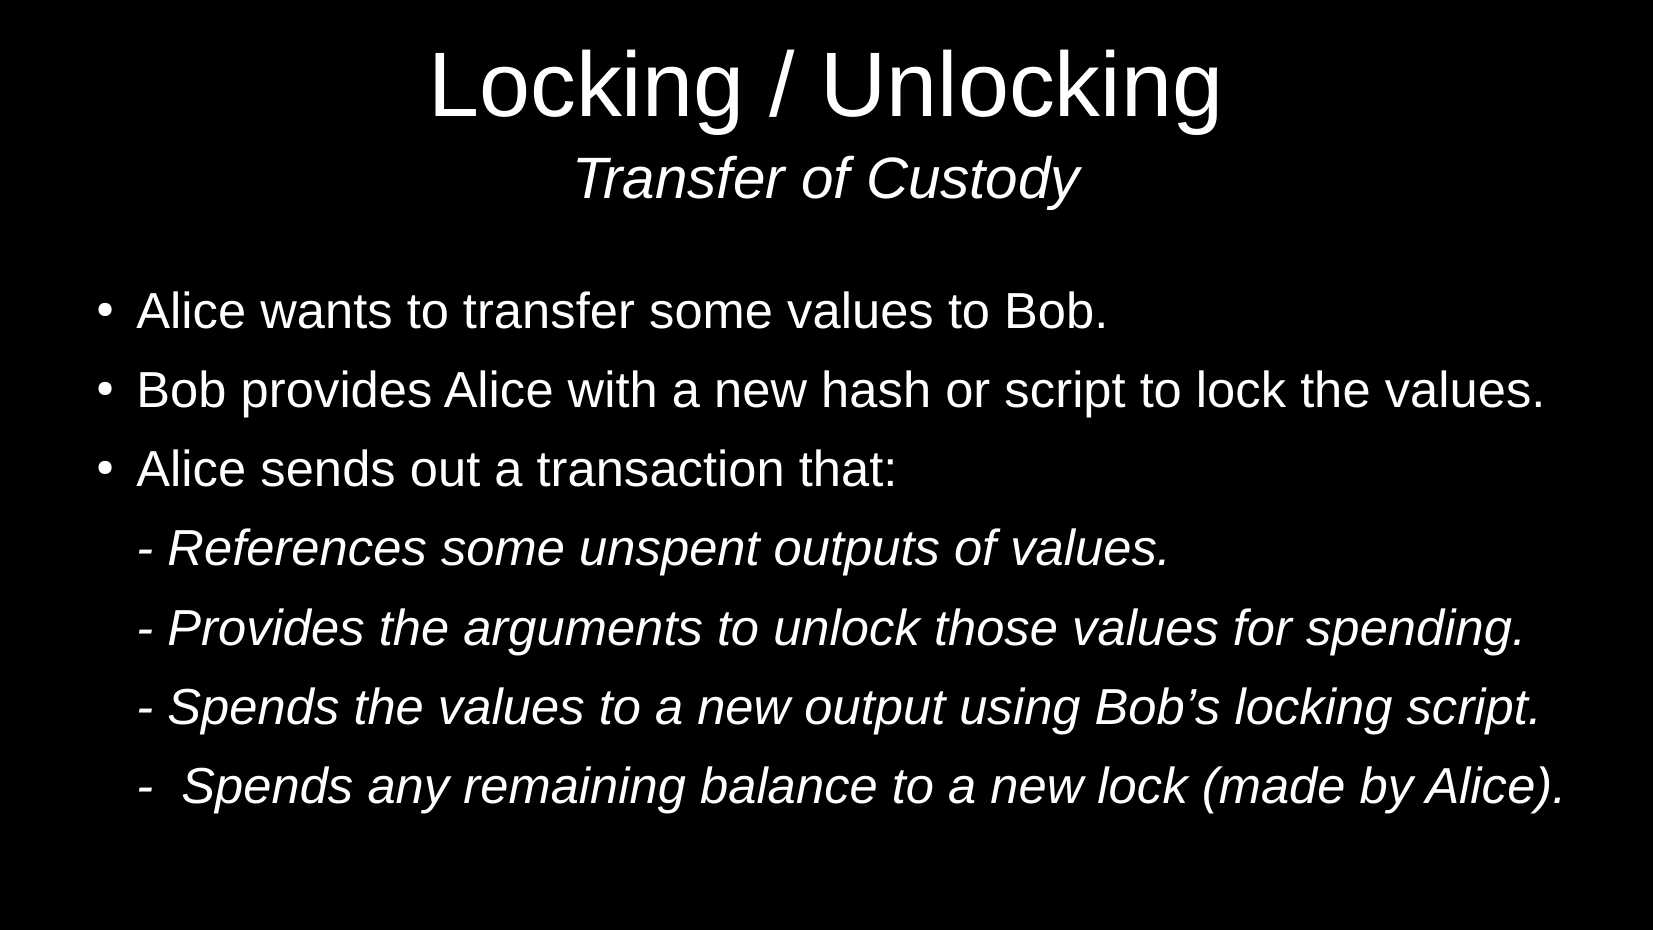

# Locking / Unlocking Transfer of Custody
Alice wants to transfer some values to Bob.
Bob provides Alice with a new hash or script to lock the values.
Alice sends out a transaction that:
- References some unspent outputs of values.
- Provides the arguments to unlock those values for spending.
- Spends the values to a new output using Bob’s locking script.
- Spends any remaining balance to a new lock (made by Alice).